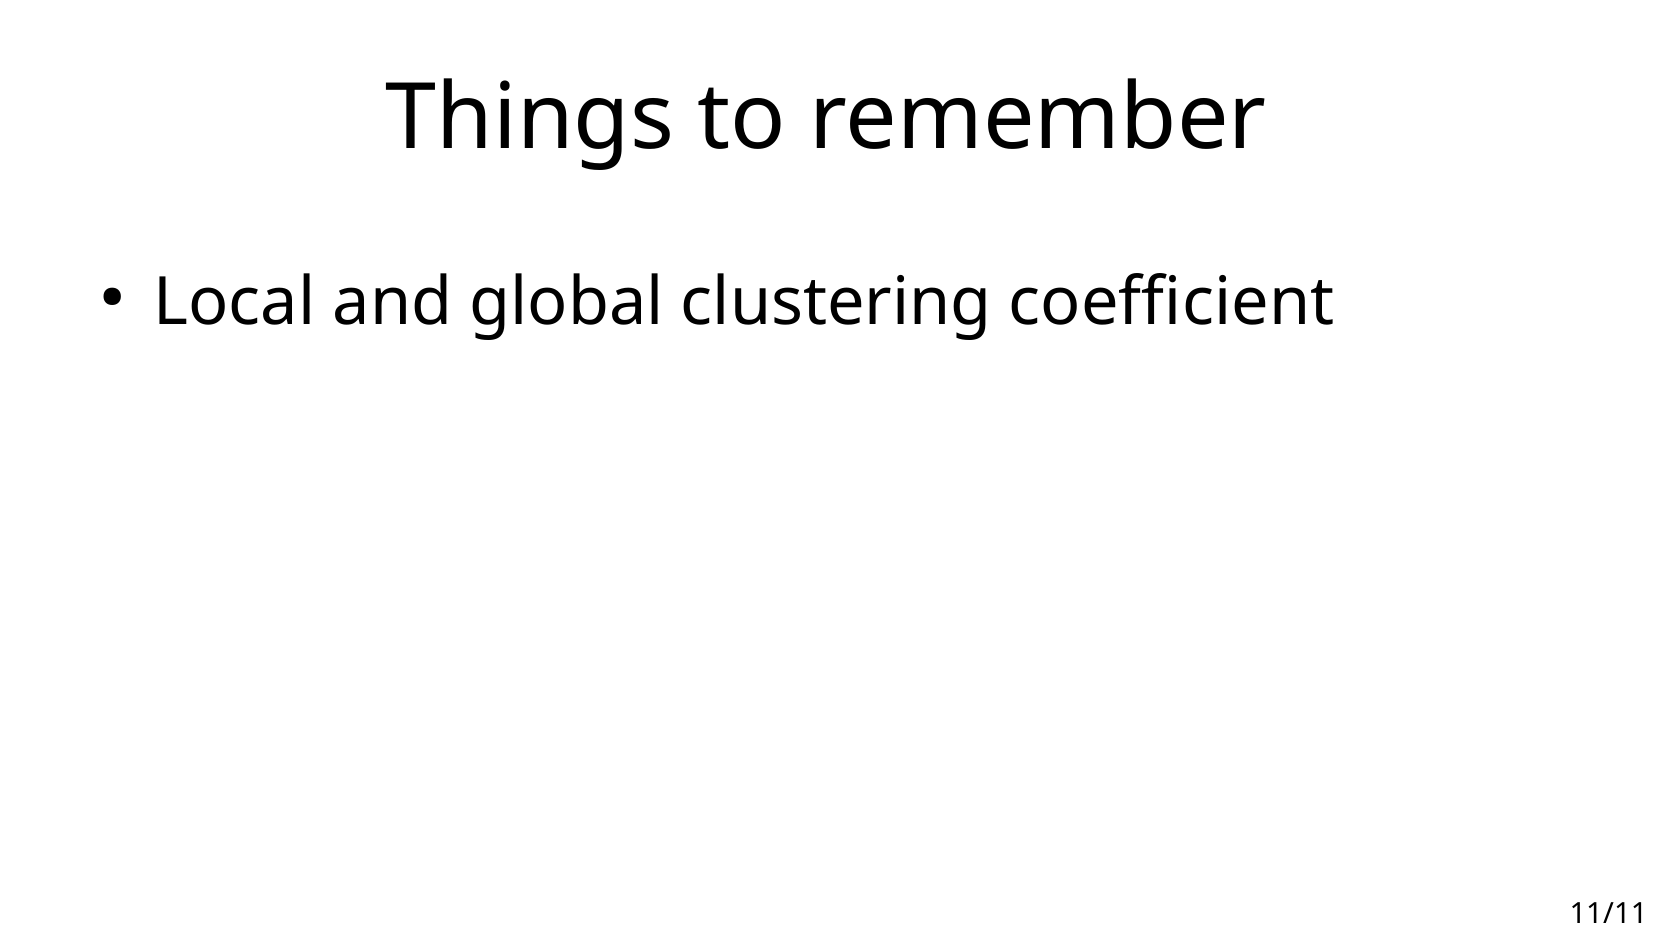

# Things to remember
Local and global clustering coefficient
11